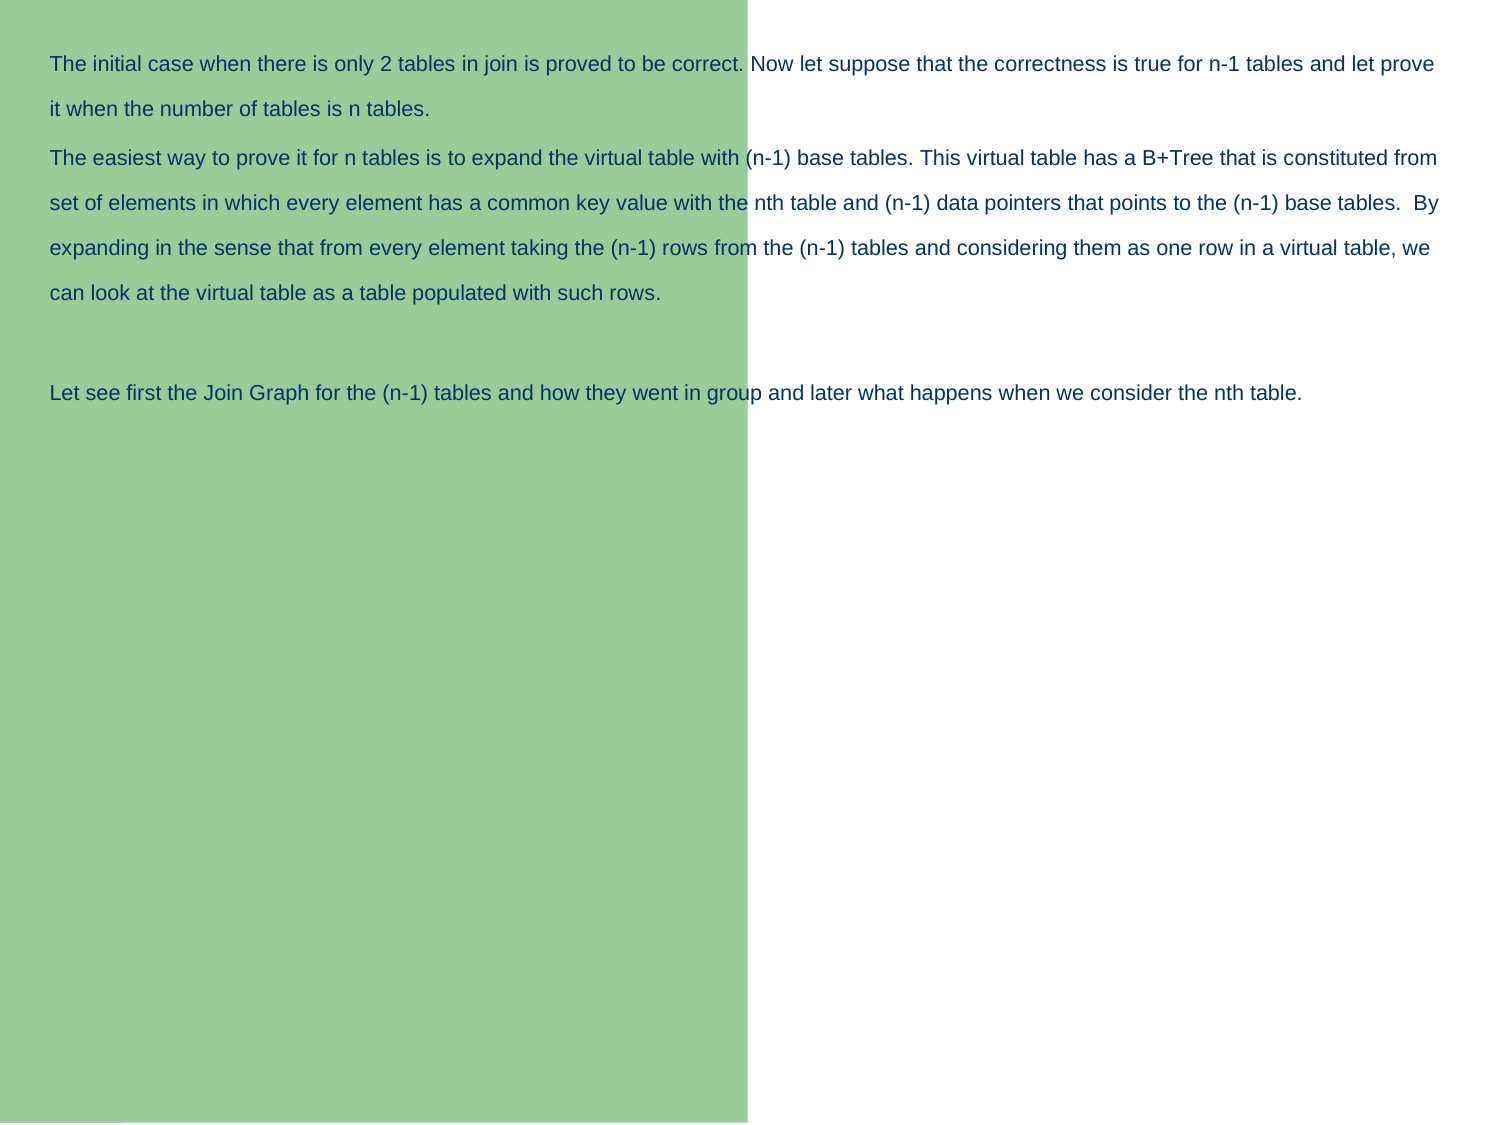

The initial case when there is only 2 tables in join is proved to be correct. Now let suppose that the correctness is true for n-1 tables and let prove it when the number of tables is n tables.
The easiest way to prove it for n tables is to expand the virtual table with (n-1) base tables. This virtual table has a B+Tree that is constituted from set of elements in which every element has a common key value with the nth table and (n-1) data pointers that points to the (n-1) base tables. By expanding in the sense that from every element taking the (n-1) rows from the (n-1) tables and considering them as one row in a virtual table, we can look at the virtual table as a table populated with such rows.
Let see first the Join Graph for the (n-1) tables and how they went in group and later what happens when we consider the nth table.